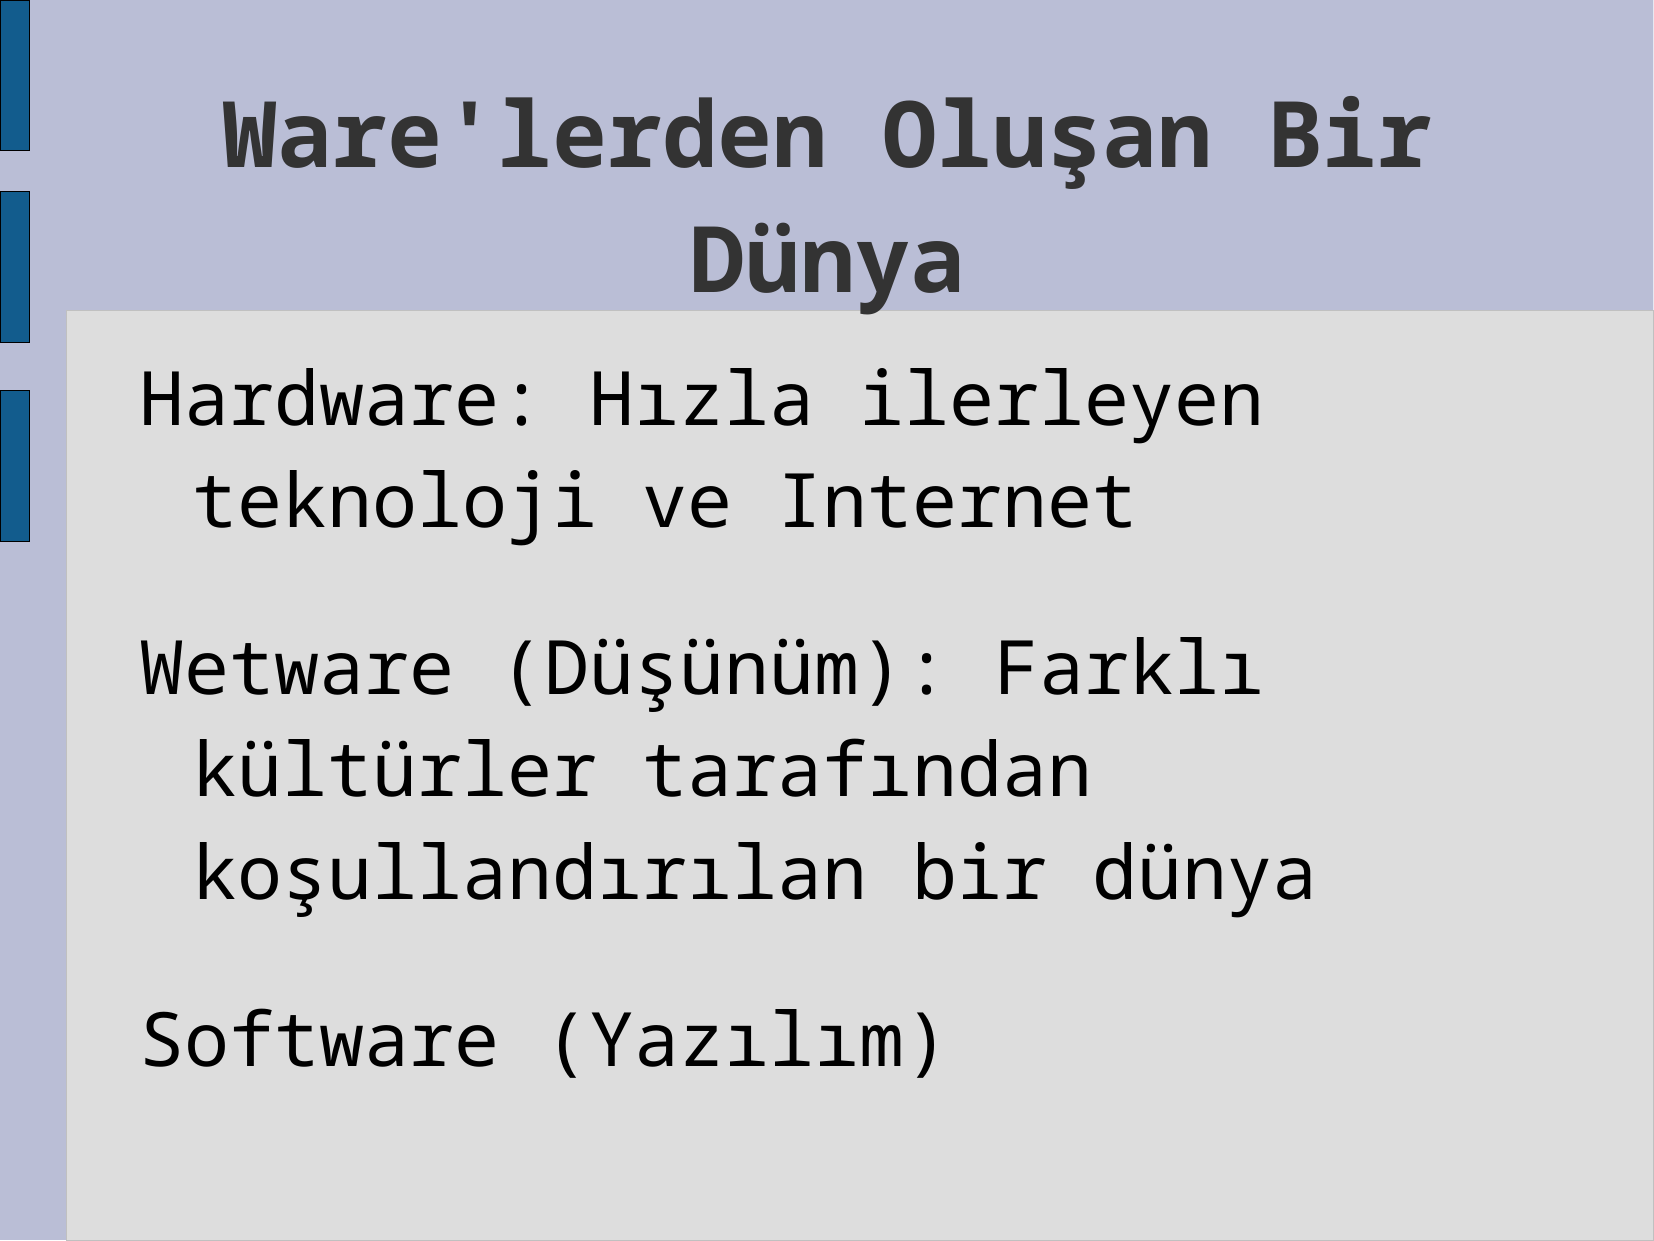

# Ware'lerden Oluşan Bir Dünya
Hardware: Hızla ilerleyen teknoloji ve Internet
Wetware (Düşünüm): Farklı kültürler tarafından koşullandırılan bir dünya
Software (Yazılım)